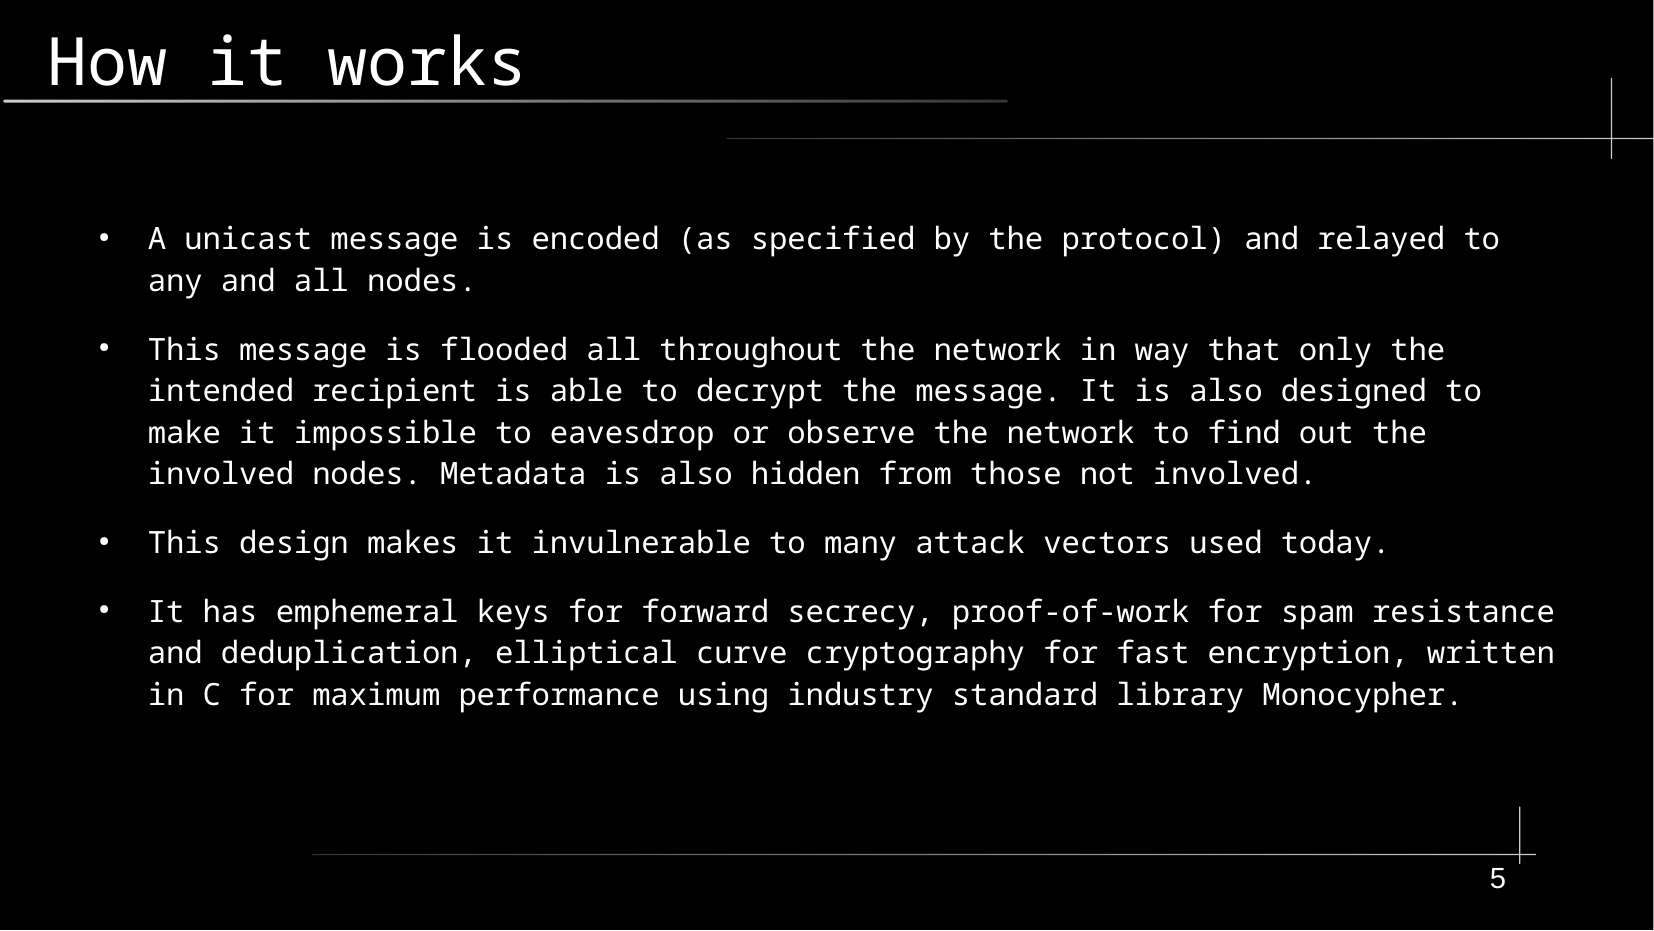

# How it works
A unicast message is encoded (as specified by the protocol) and relayed to any and all nodes.
This message is flooded all throughout the network in way that only the intended recipient is able to decrypt the message. It is also designed to make it impossible to eavesdrop or observe the network to find out the involved nodes. Metadata is also hidden from those not involved.
This design makes it invulnerable to many attack vectors used today.
It has emphemeral keys for forward secrecy, proof-of-work for spam resistance and deduplication, elliptical curve cryptography for fast encryption, written in C for maximum performance using industry standard library Monocypher.
5